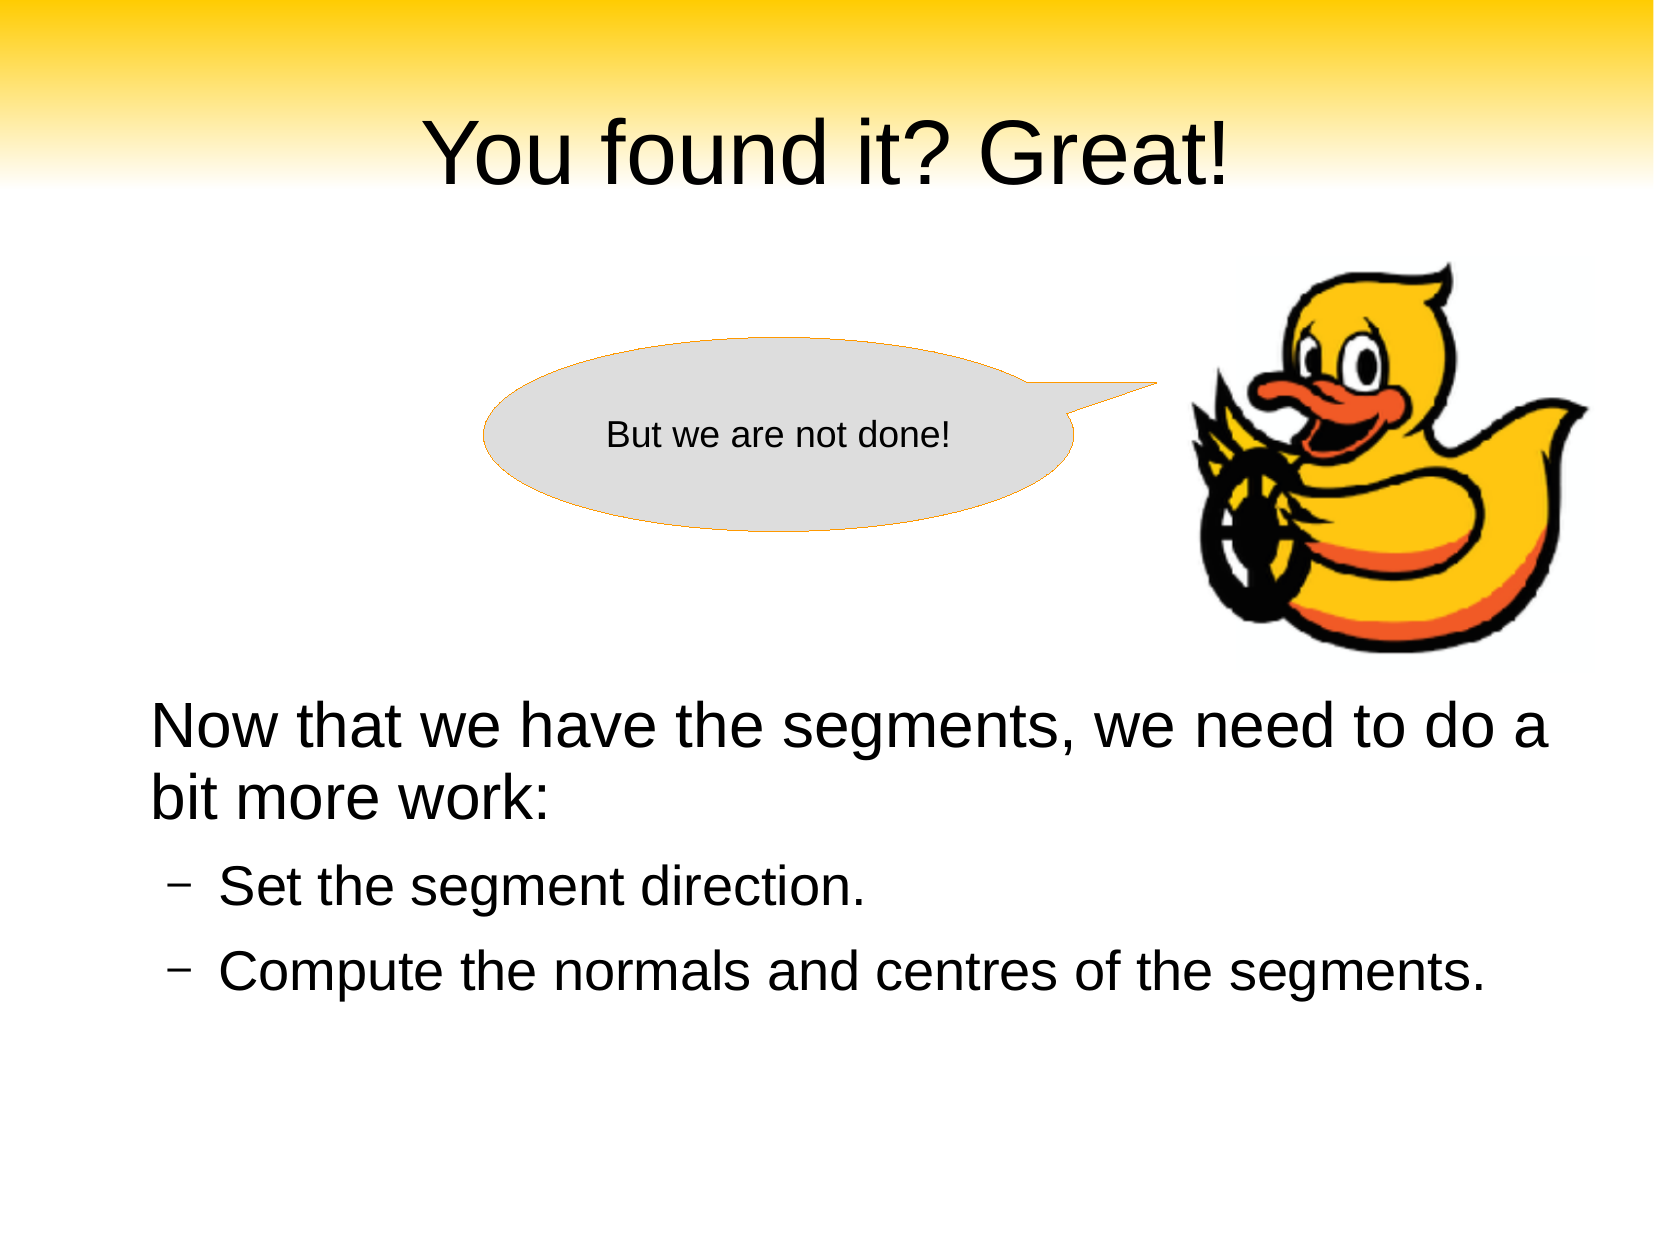

# You found it? Great!
Now that we have the segments, we need to do a bit more work:
Set the segment direction.
Compute the normals and centres of the segments.
But we are not done!